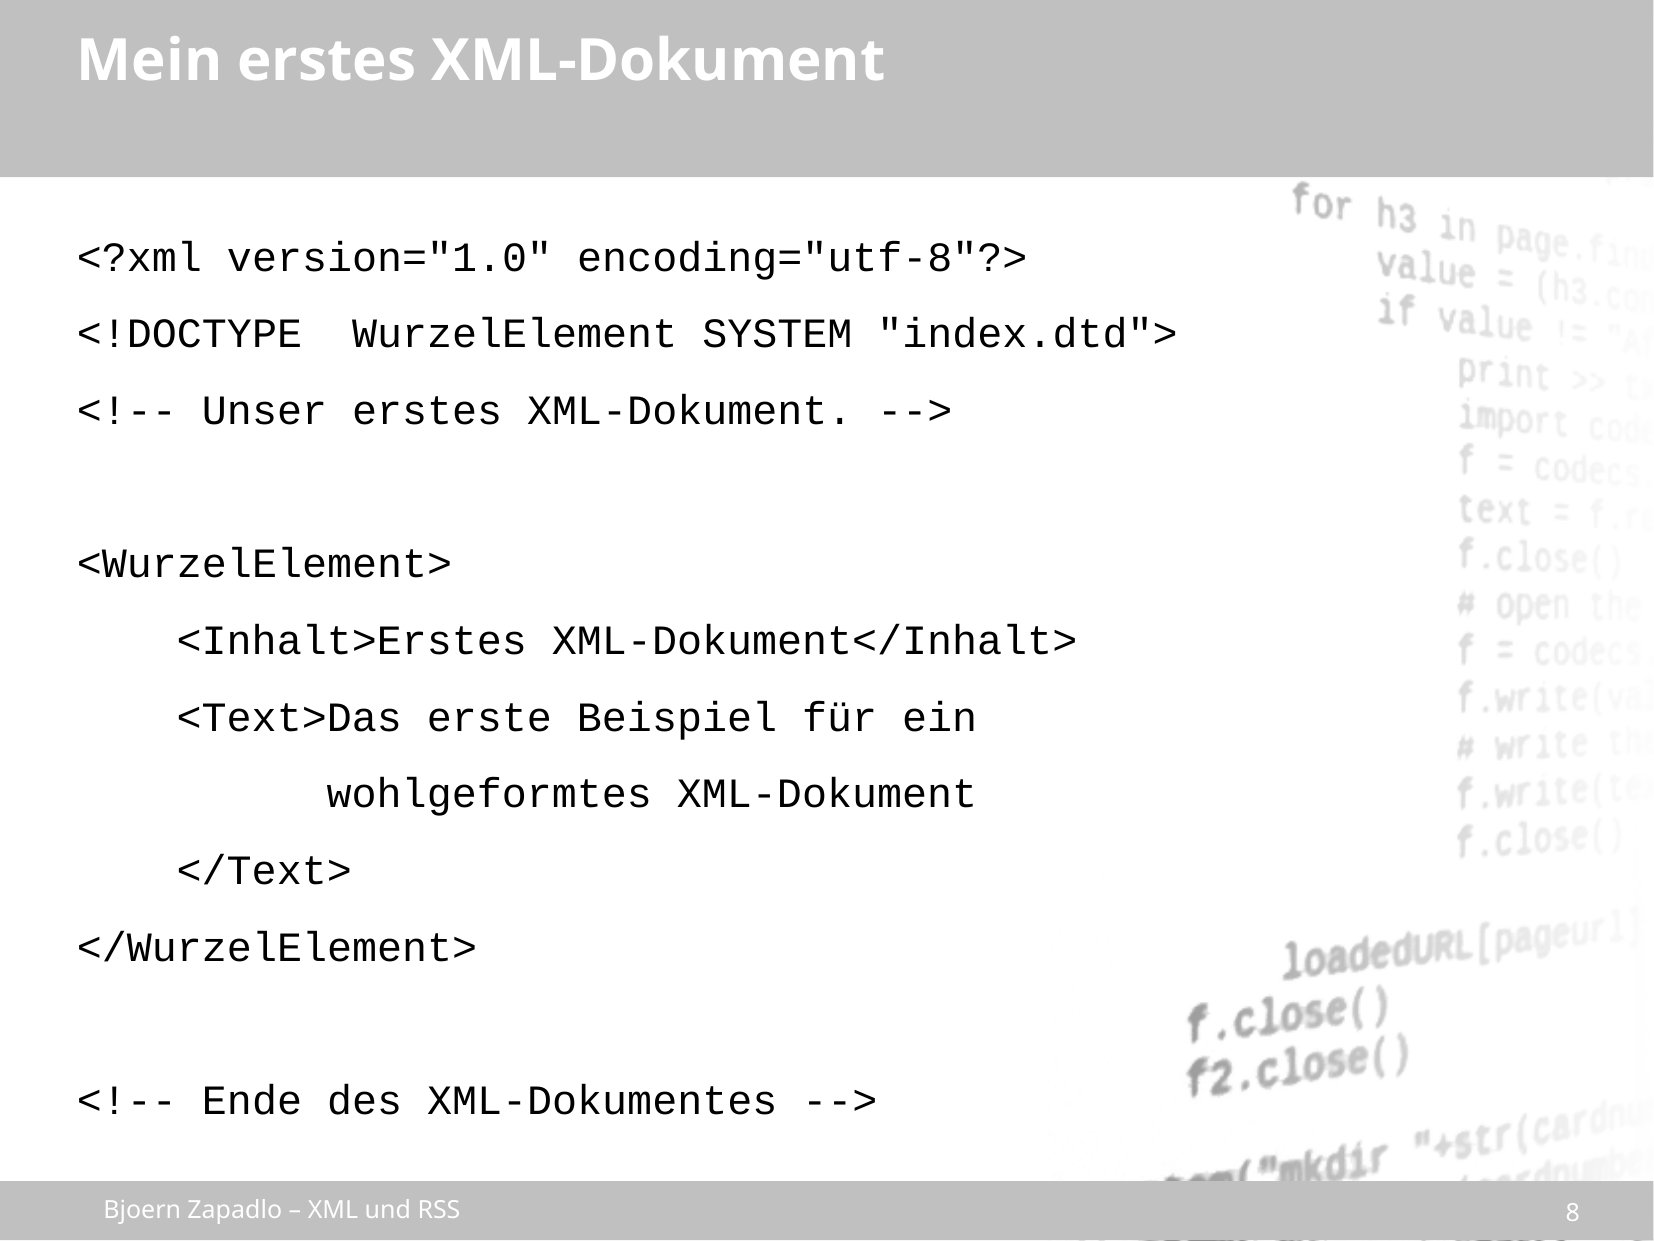

# Mein erstes XML-Dokument
<?xml version="1.0" encoding="utf-8"?>
<!DOCTYPE WurzelElement SYSTEM "index.dtd">
<!-- Unser erstes XML-Dokument. -->
<WurzelElement>
 <Inhalt>Erstes XML-Dokument</Inhalt>
 <Text>Das erste Beispiel für ein
 wohlgeformtes XML-Dokument
 </Text>
</WurzelElement>
<!-- Ende des XML-Dokumentes -->